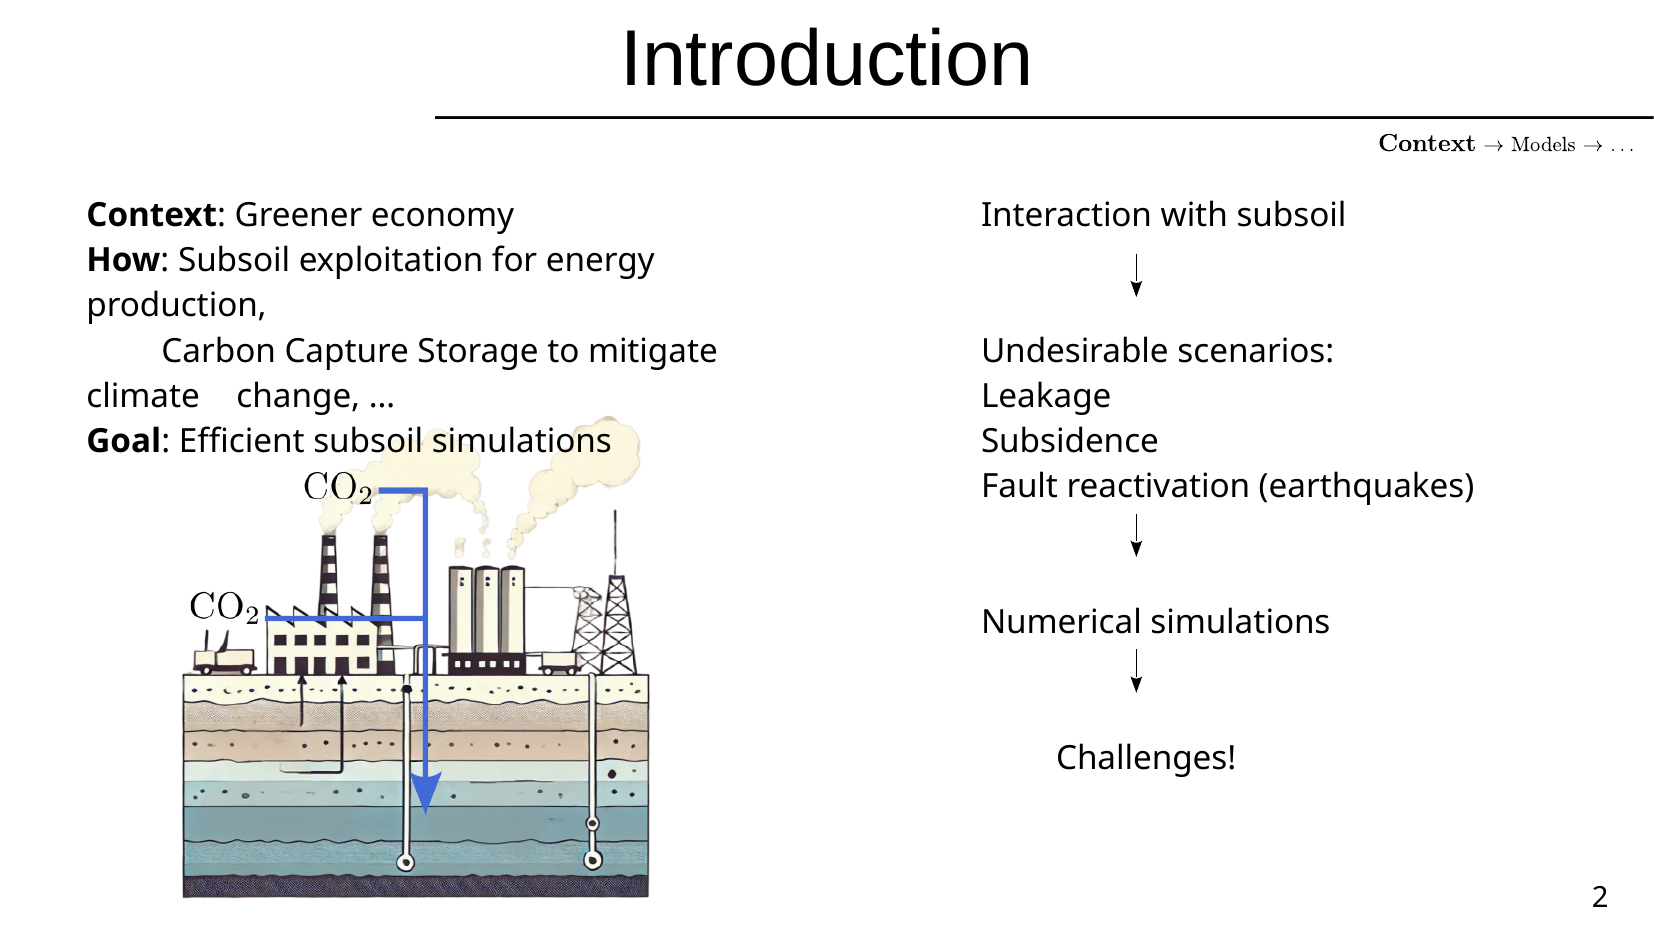

# Introduction
Context: Greener economy
How: Subsoil exploitation for energy production,
	Carbon Capture Storage to mitigate climate 	change, …
Goal: Efficient subsoil simulations
Interaction with subsoil
Undesirable scenarios:
Leakage
Subsidence
Fault reactivation (earthquakes)
Numerical simulations
	Challenges!